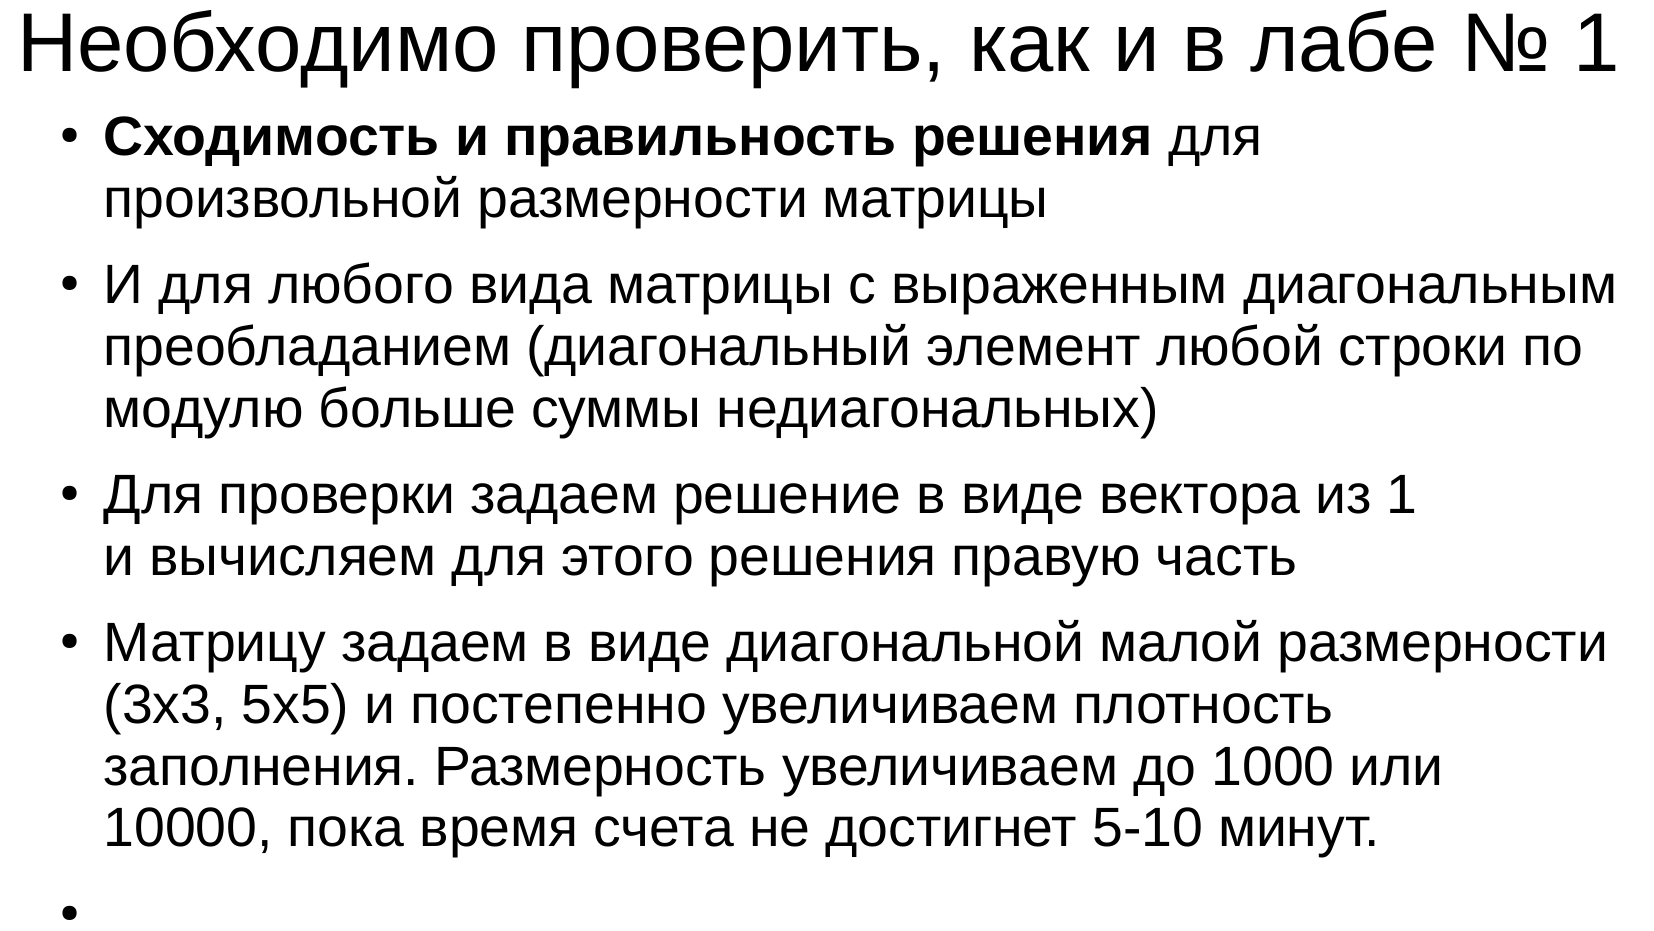

# Необходимо проверить, как и в лабе № 1
Сходимость и правильность решения для произвольной размерности матрицы
И для любого вида матрицы с выраженным диагональным преобладанием (диагональный элемент любой строки по модулю больше суммы недиагональных)
Для проверки задаем решение в виде вектора из 1
и вычисляем для этого решения правую часть
Матрицу задаем в виде диагональной малой размерности (3х3, 5х5) и постепенно увеличиваем плотность заполнения. Размерность увеличиваем до 1000 или 10000, пока время счета не достигнет 5-10 минут.